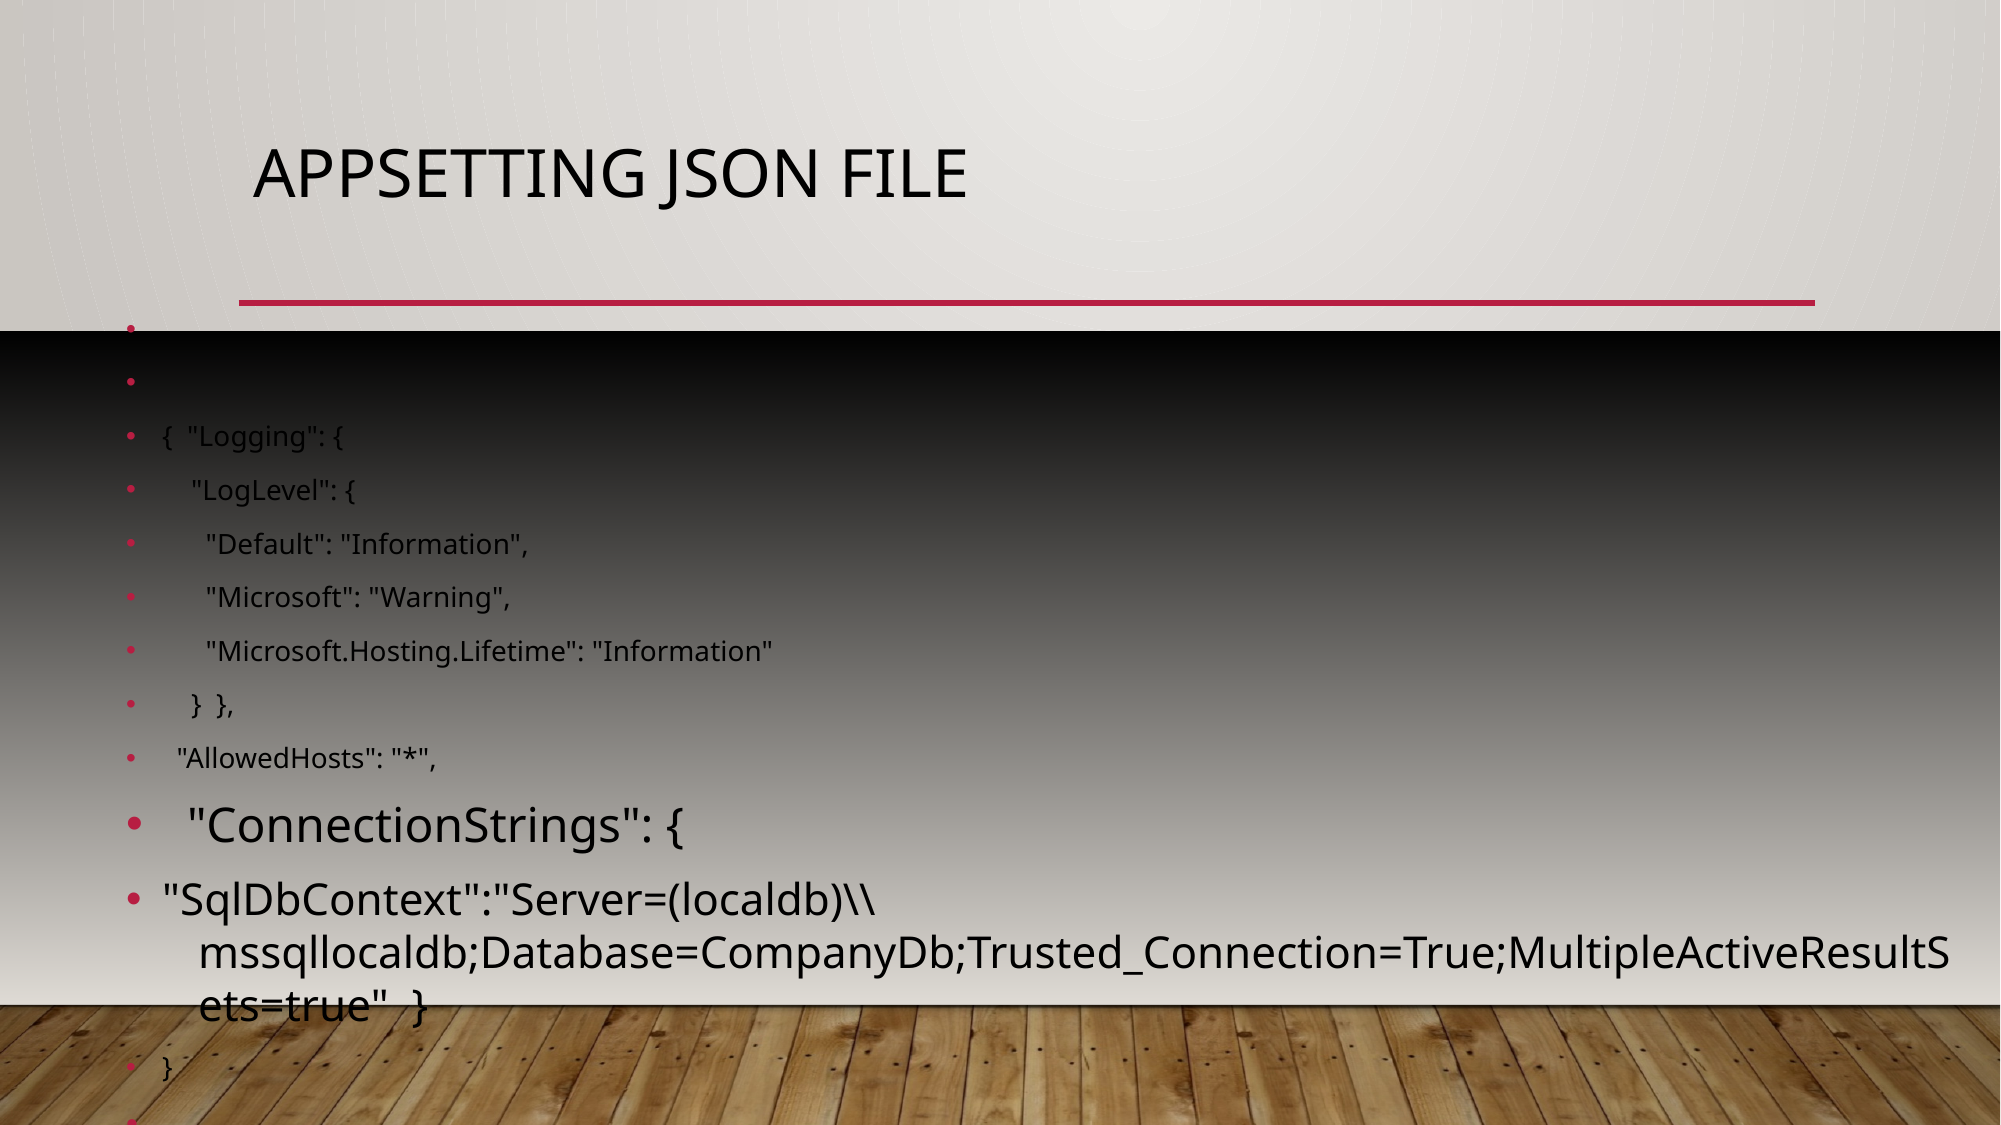

# APPSETTING JSON FILE
{ "Logging": {
 "LogLevel": {
 "Default": "Information",
 "Microsoft": "Warning",
 "Microsoft.Hosting.Lifetime": "Information"
 } },
 "AllowedHosts": "*",
 "ConnectionStrings": {
"SqlDbContext":"Server=(localdb)\\mssqllocaldb;Database=CompanyDb;Trusted_Connection=True;MultipleActiveResultSets=true" }
}